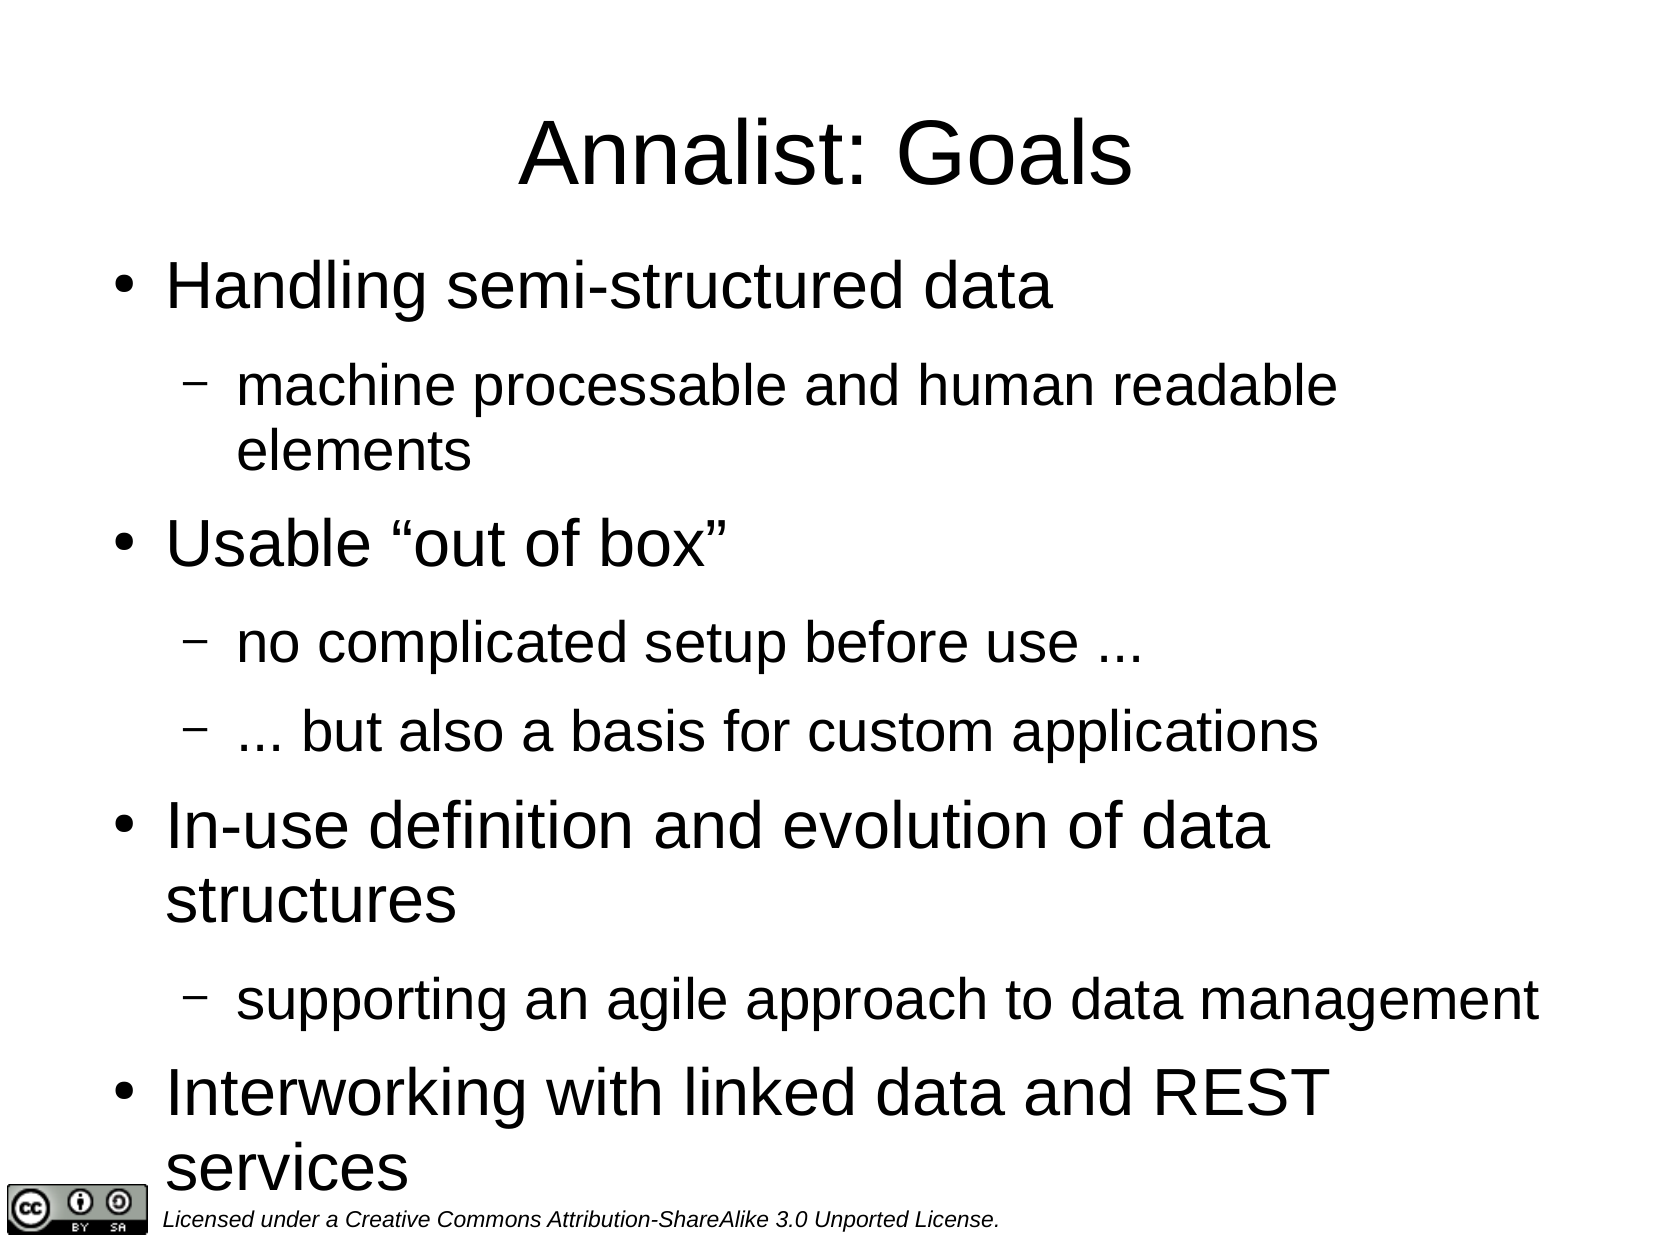

# Annalist: Goals
Handling semi-structured data
machine processable and human readable elements
Usable “out of box”
no complicated setup before use ...
... but also a basis for custom applications
In-use definition and evolution of data structures
supporting an agile approach to data management
Interworking with linked data and REST services
connecting desktop data with global datasets
“broad data” (diversity) as opposed to “big data” (size)
supporting scale through connecting many small datasets
http://www.slideshare.net/jahendler/broad-data
Data usable separately from the system that creates it
direct publication of standard file formats to the web